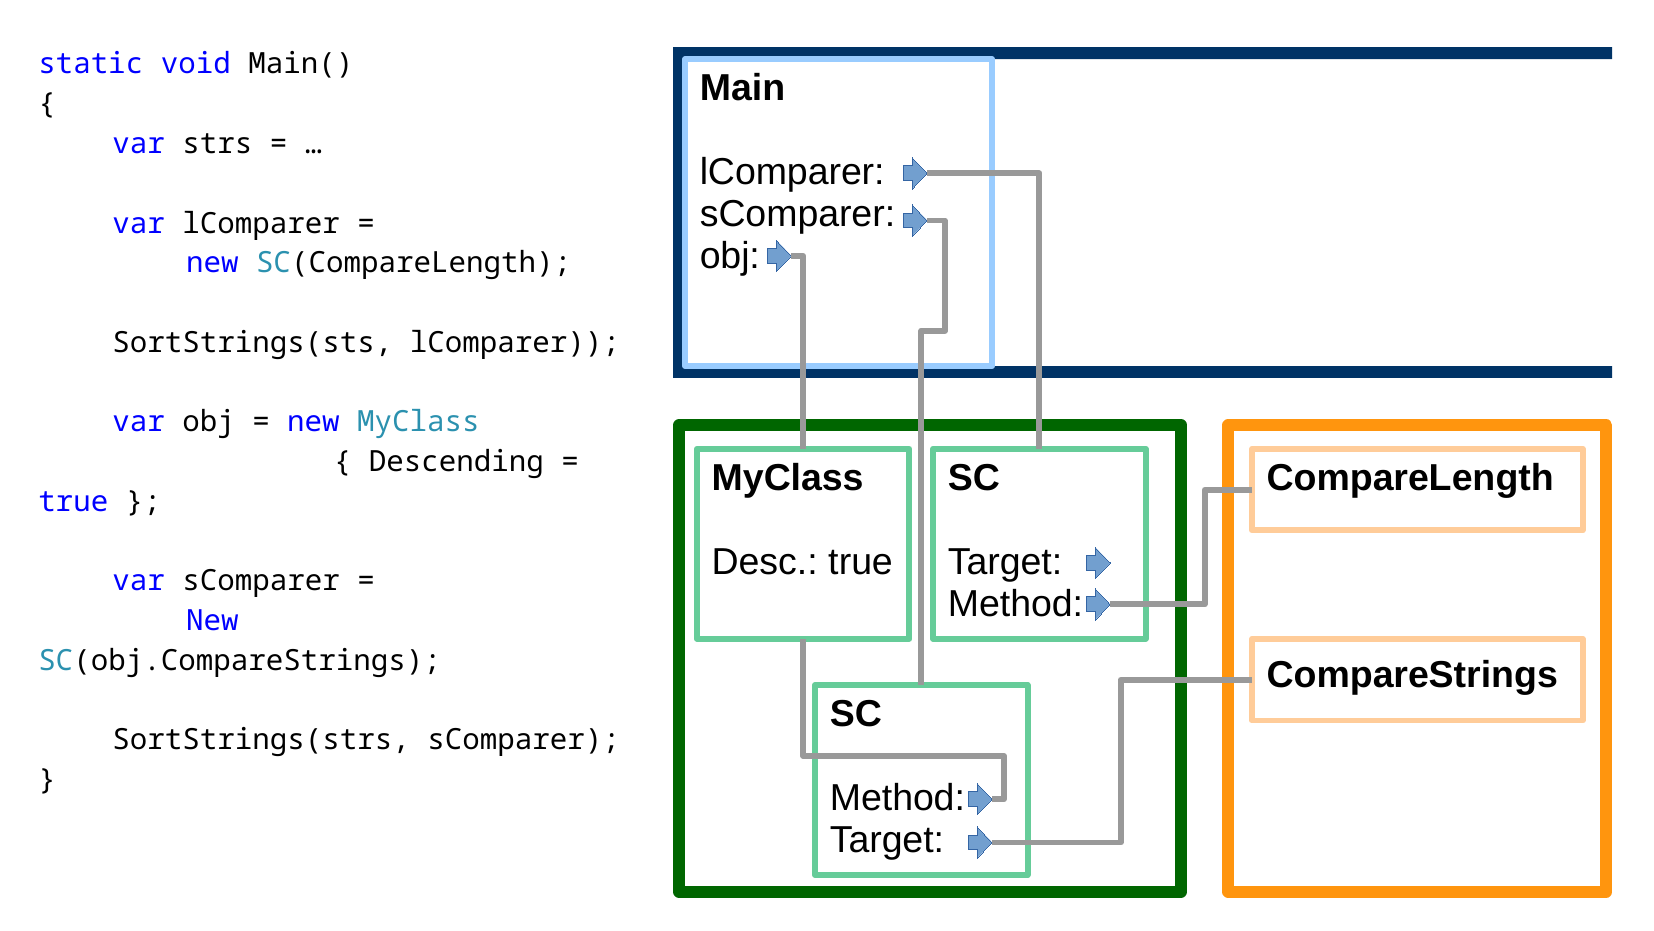

static void Main()
{
	var strs = …
	var lComparer =
		new SC(CompareLength);
	SortStrings(sts, lComparer));
	var obj = new MyClass 					{ Descending = true };
	var sComparer =
		New SC(obj.CompareStrings);
	SortStrings(strs, sComparer);
}
Main
lComparer:
sComparer:
obj:
MyClass
Desc.: true
SC
Target:
Method:
CompareLength
CompareStrings
SC
Method:
Target: